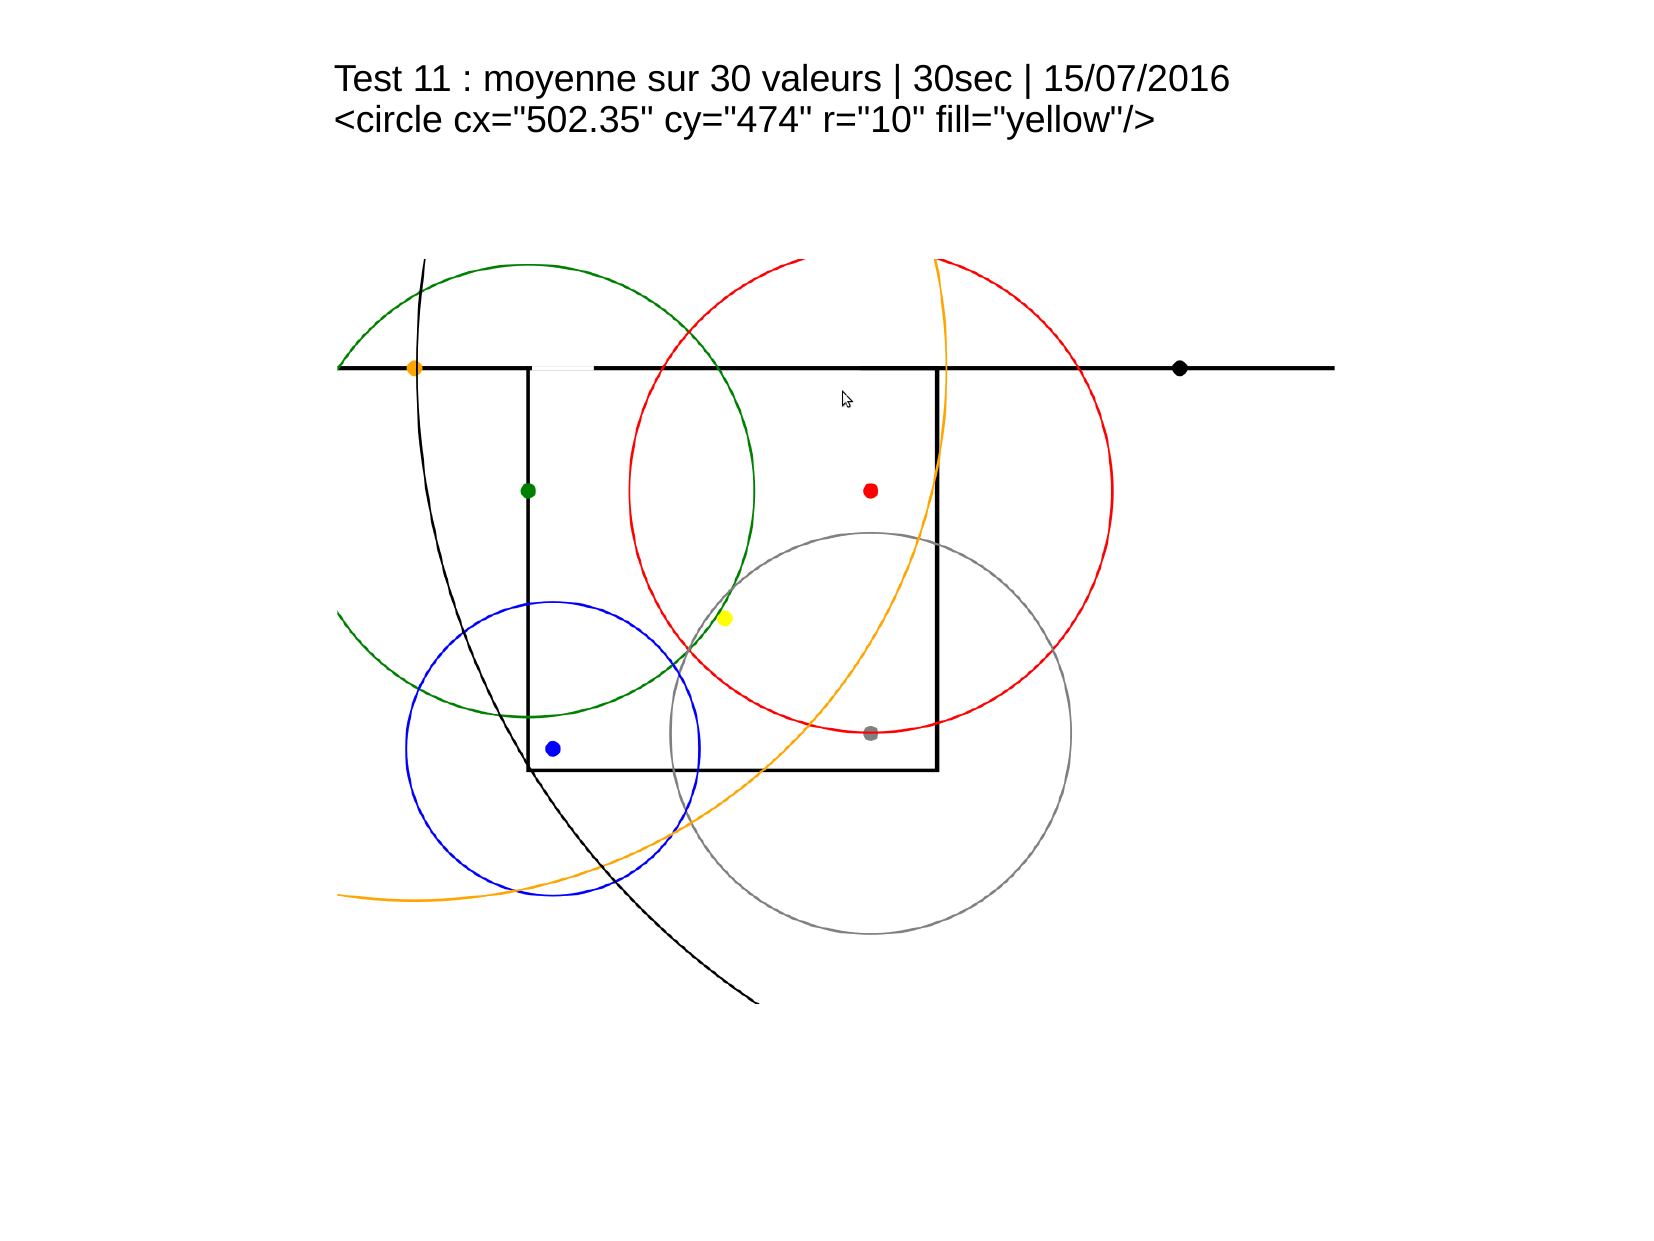

Test 11 : moyenne sur 30 valeurs | 30sec | 15/07/2016
<circle cx="502.35" cy="474" r="10" fill="yellow"/>